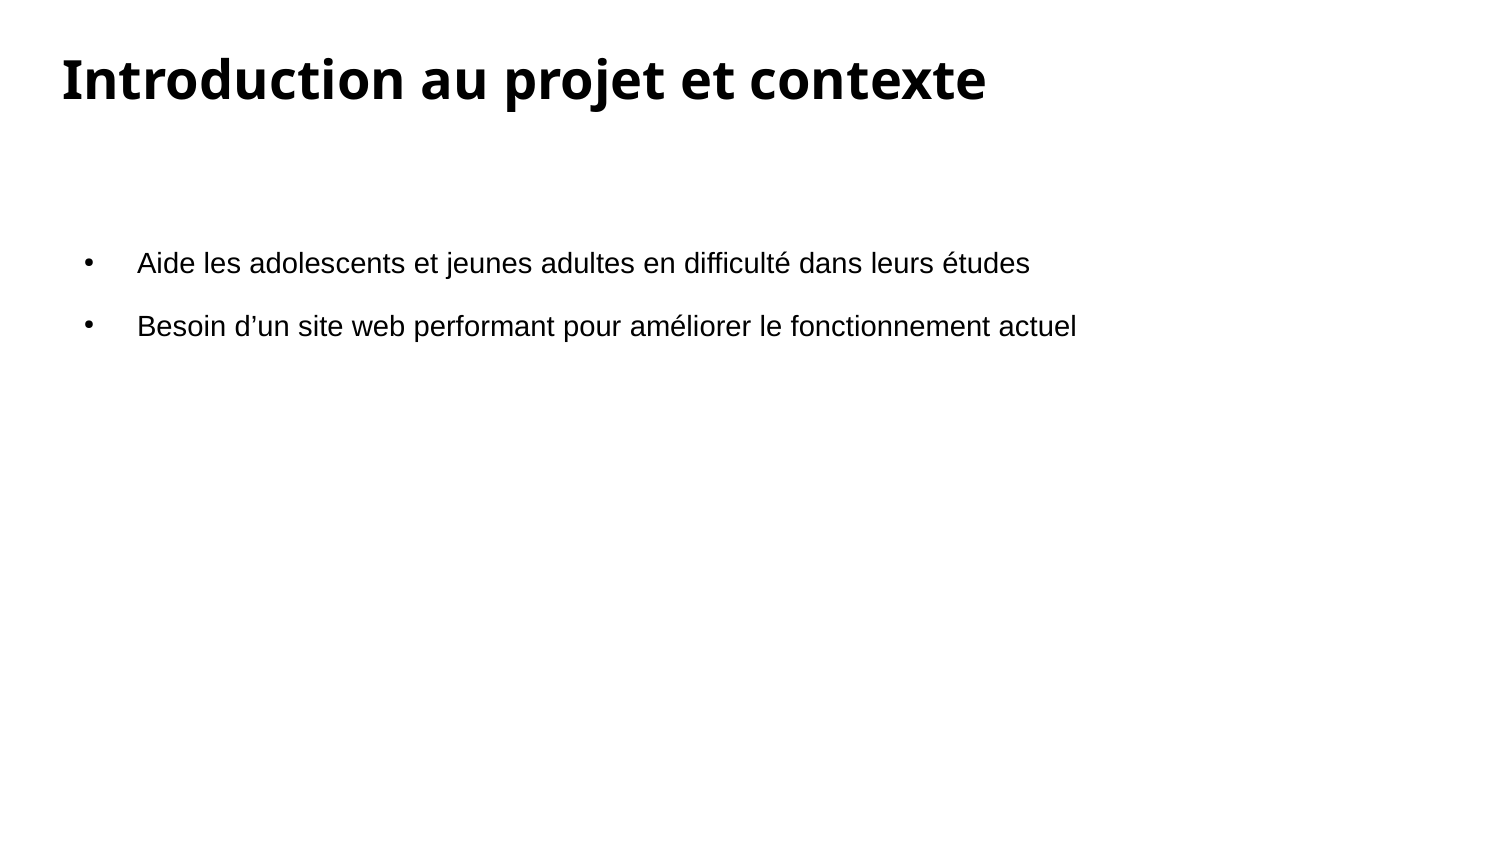

Introduction au projet et contexte
# Aide les adolescents et jeunes adultes en difficulté dans leurs études
Besoin d’un site web performant pour améliorer le fonctionnement actuel